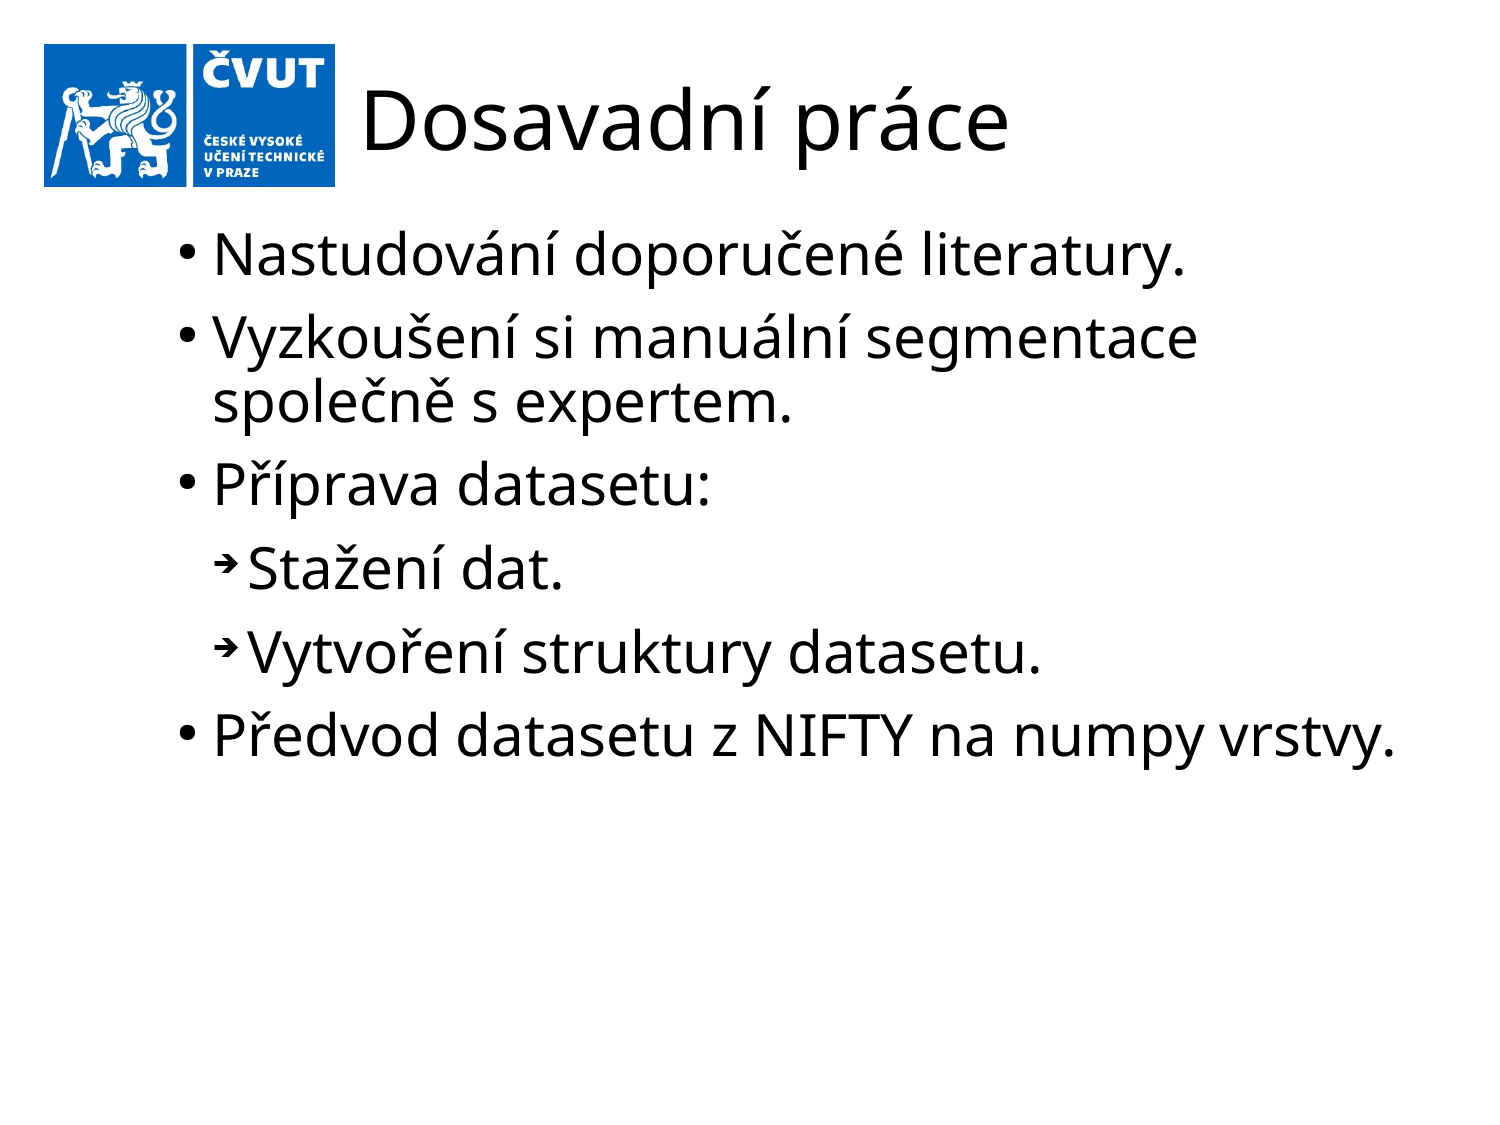

Dosavadní práce
Nastudování doporučené literatury.
Vyzkoušení si manuální segmentace společně s expertem.
Příprava datasetu:
Stažení dat.
Vytvoření struktury datasetu.
Předvod datasetu z NIFTY na numpy vrstvy.
#